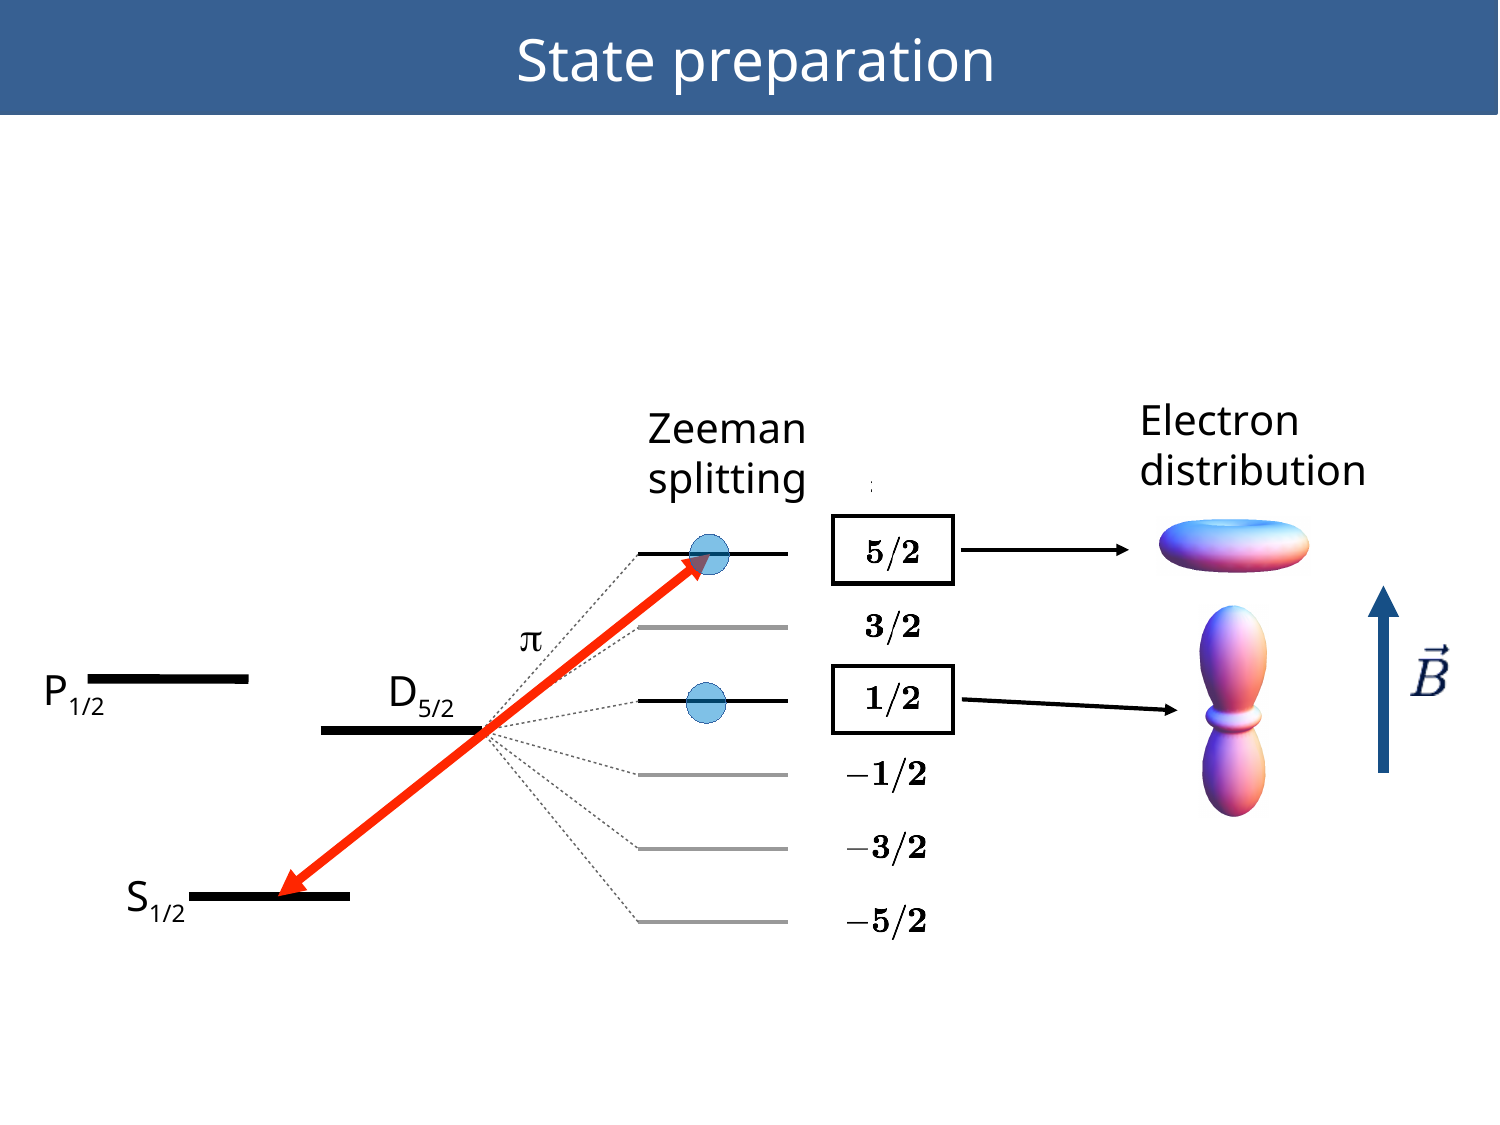

State preparation
Zeeman splitting
Electron distribution
p
P1/2
D5/2
S1/2